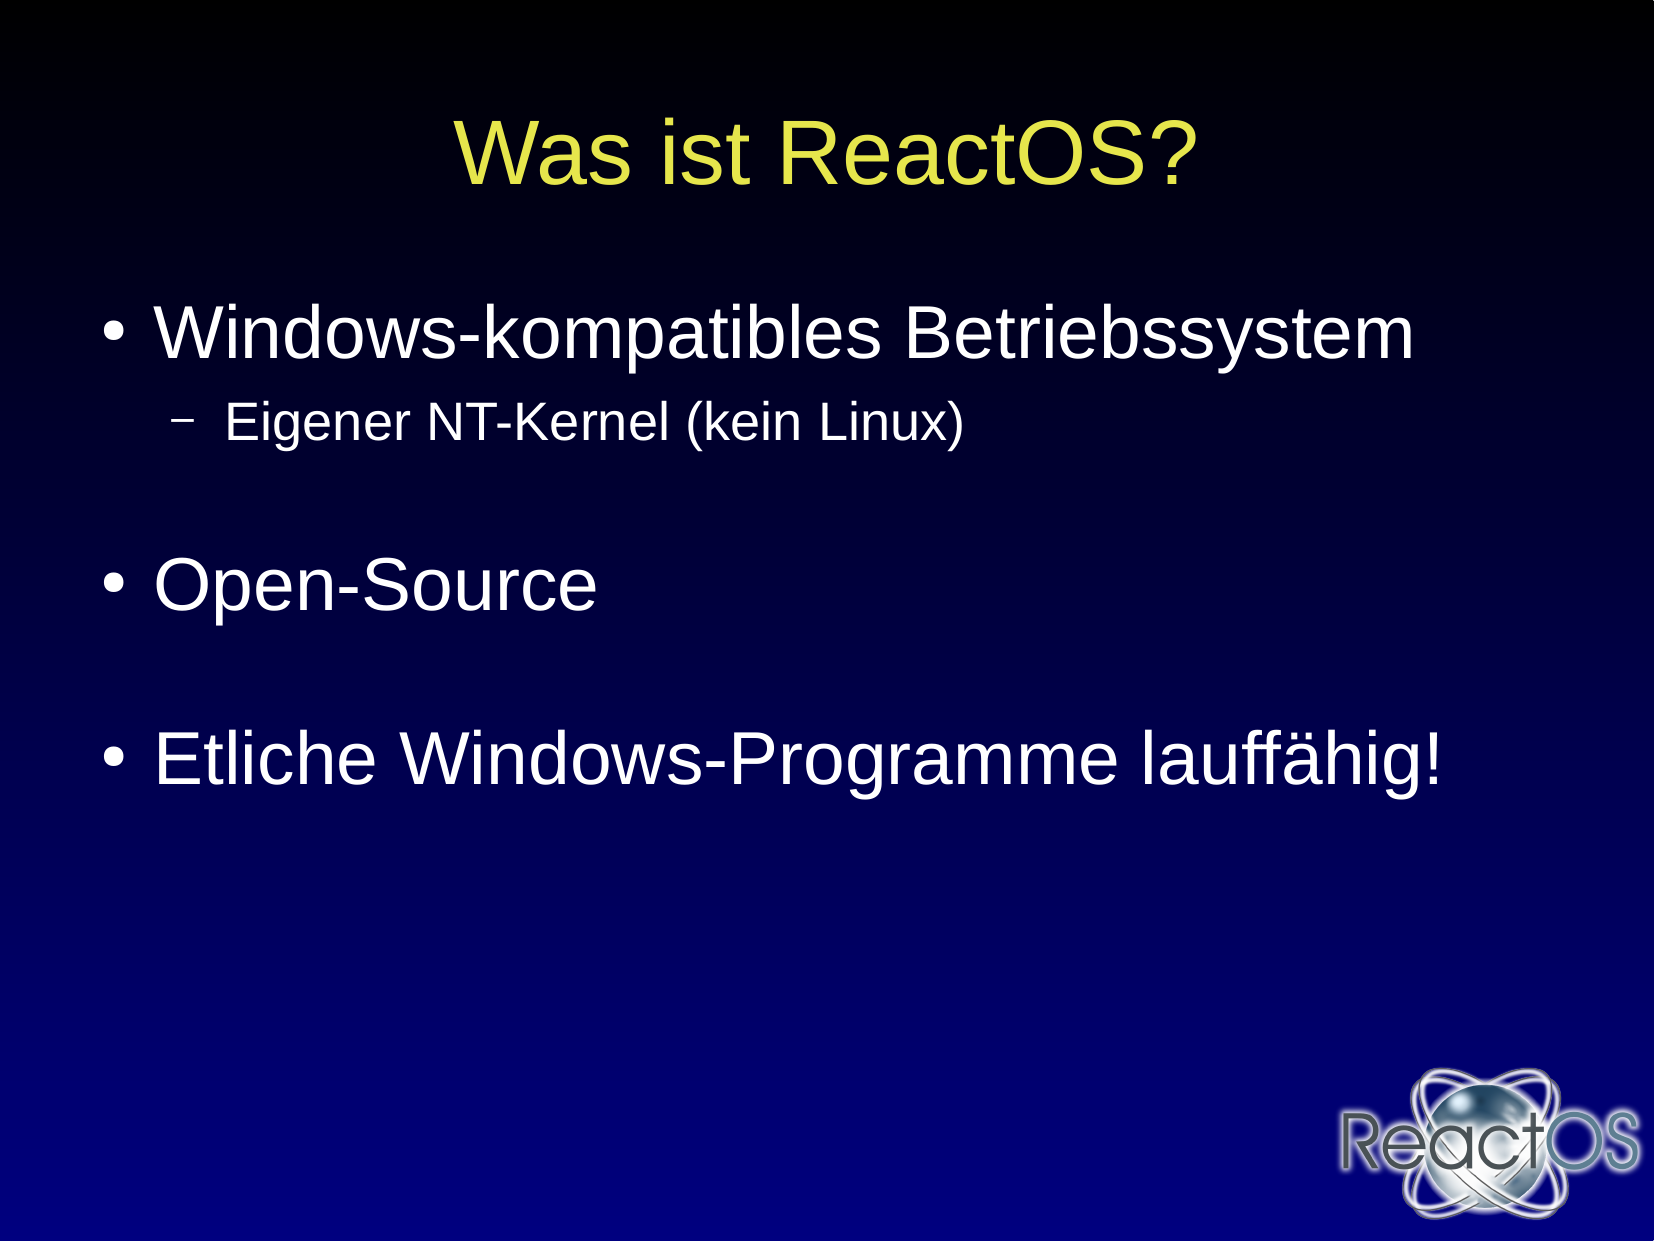

# Was ist ReactOS?
Windows-kompatibles Betriebssystem
Eigener NT-Kernel (kein Linux)
Open-Source
Etliche Windows-Programme lauffähig!